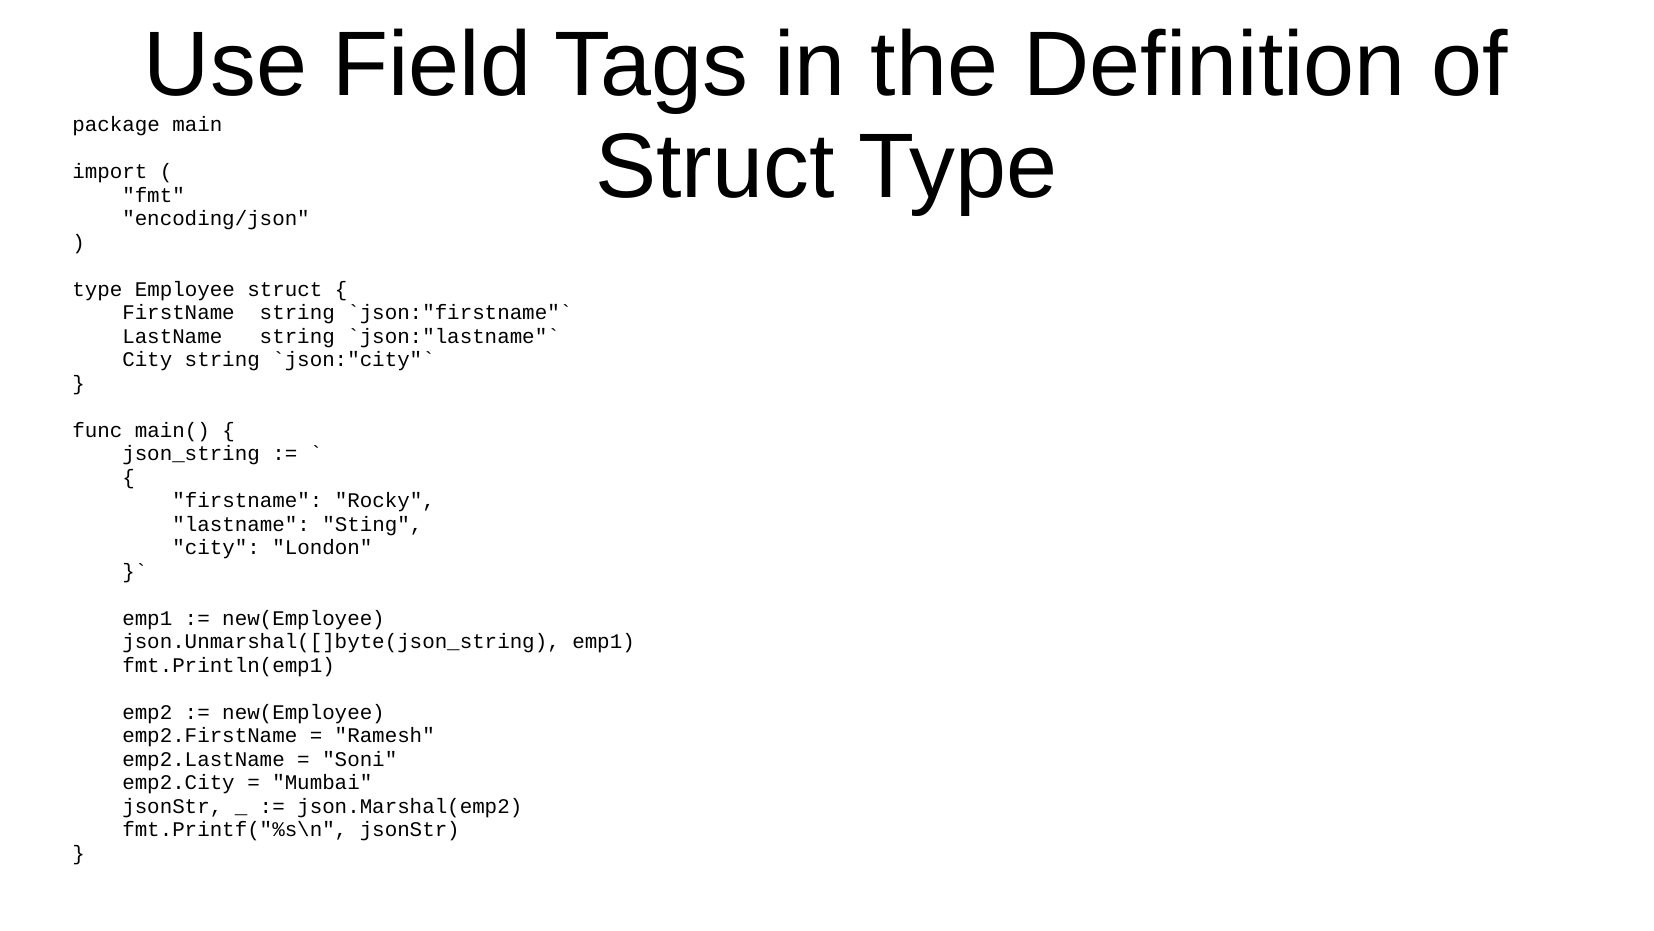

# Use Field Tags in the Definition of Struct Type
package main
import (
 "fmt"
 "encoding/json"
)
type Employee struct {
 FirstName string `json:"firstname"`
 LastName string `json:"lastname"`
 City string `json:"city"`
}
func main() {
 json_string := `
 {
 "firstname": "Rocky",
 "lastname": "Sting",
 "city": "London"
 }`
 emp1 := new(Employee)
 json.Unmarshal([]byte(json_string), emp1)
 fmt.Println(emp1)
 emp2 := new(Employee)
 emp2.FirstName = "Ramesh"
 emp2.LastName = "Soni"
 emp2.City = "Mumbai"
 jsonStr, _ := json.Marshal(emp2)
 fmt.Printf("%s\n", jsonStr)
}